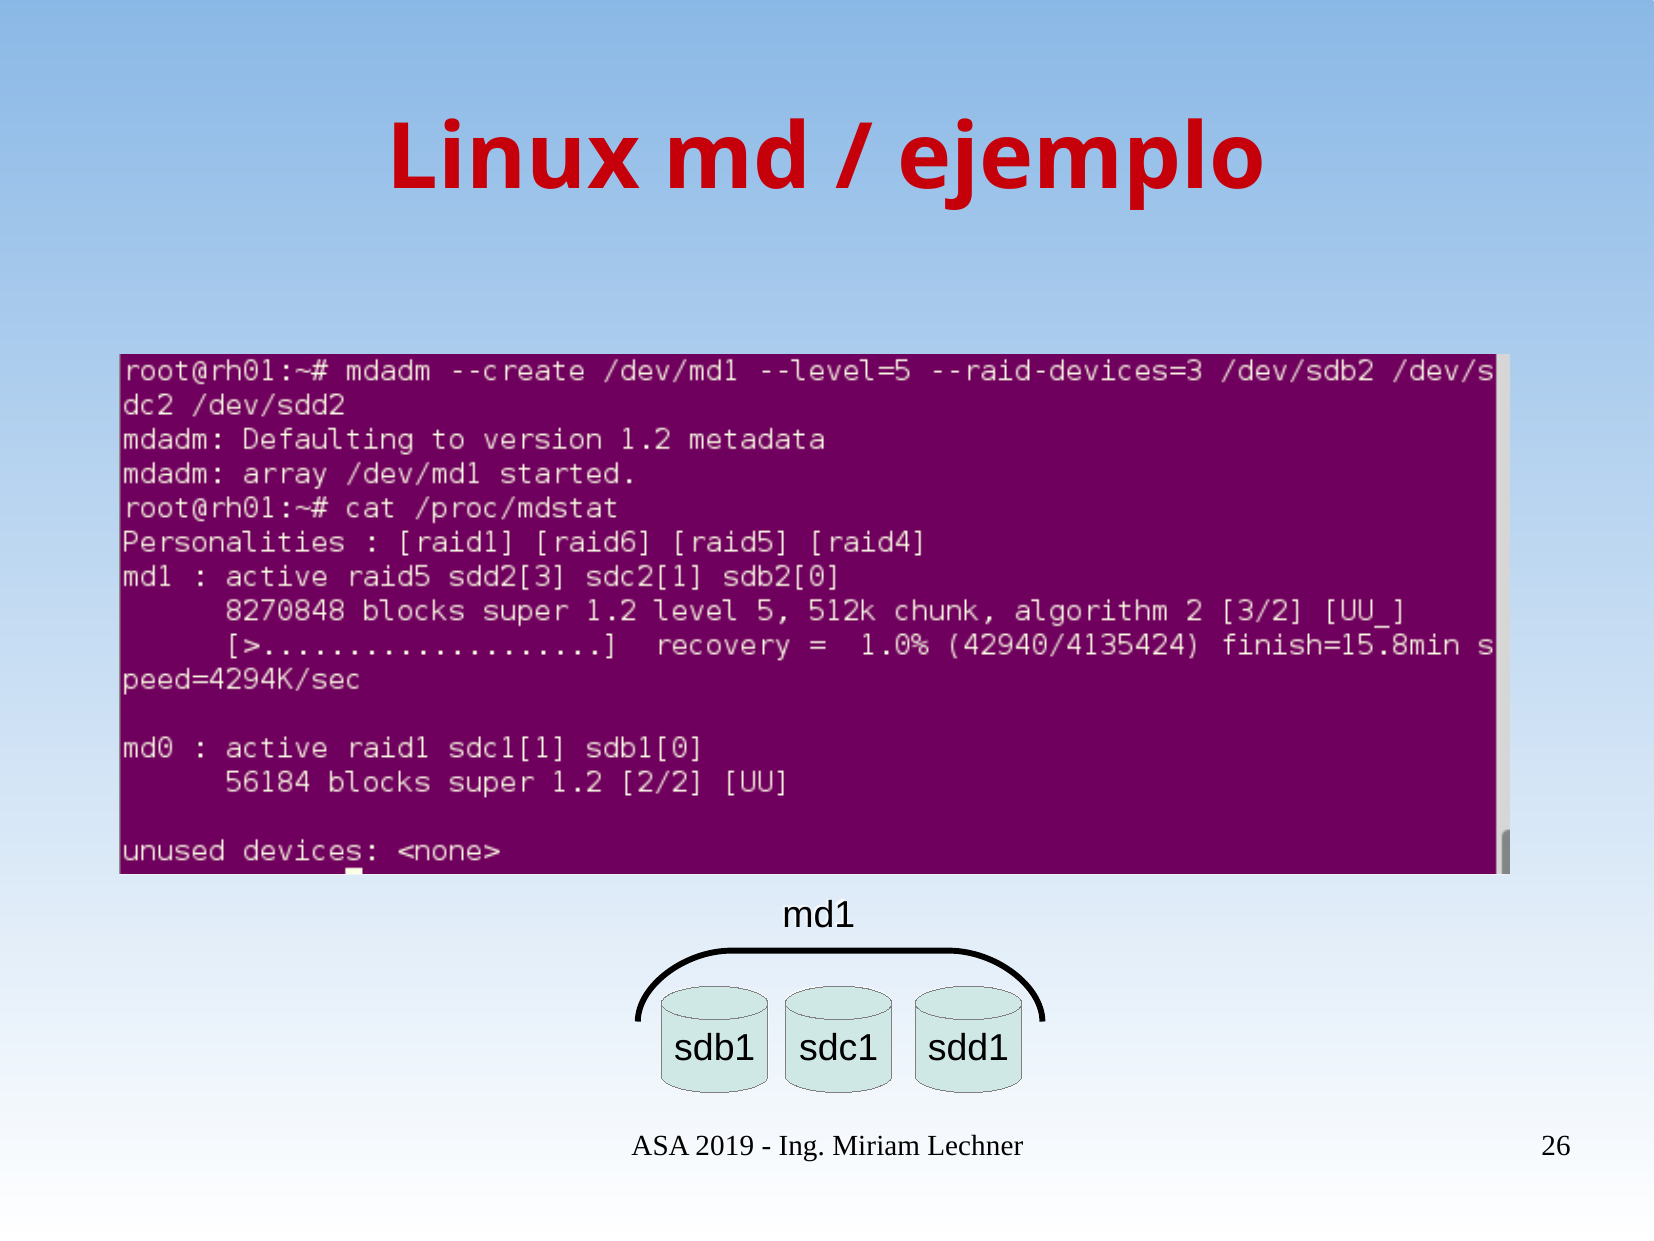

# Linux md / ejemplo
md1
sdc1
sdb1
sdd1
ASA 2019 - Ing. Miriam Lechner
26